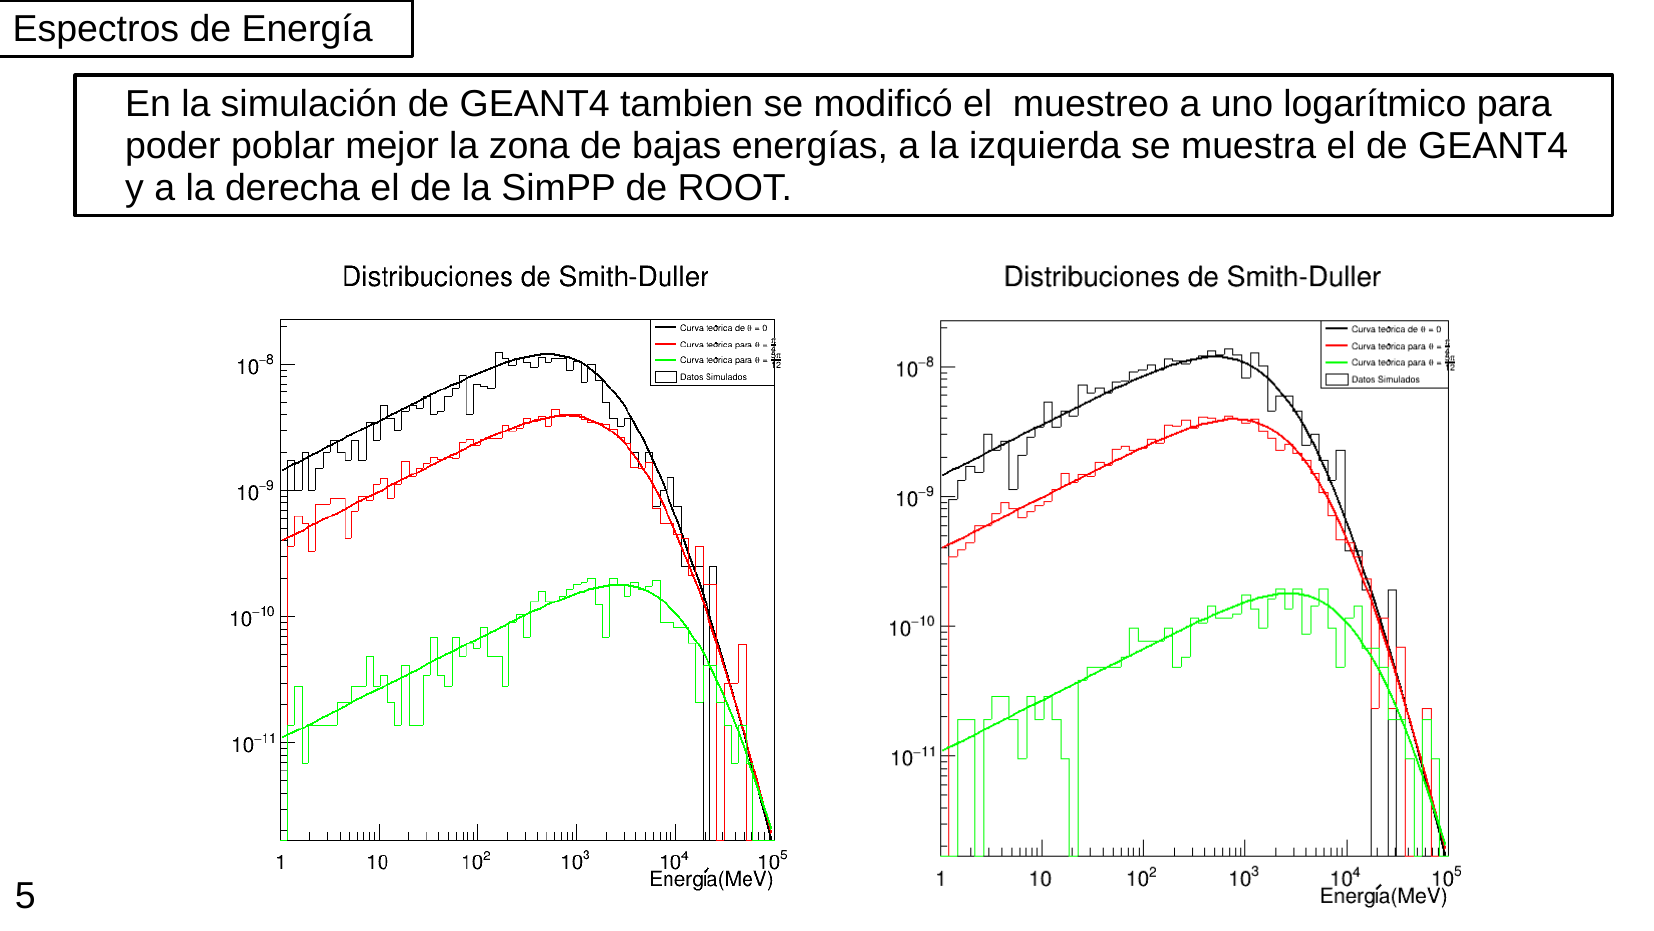

Espectros de Energía
En la simulación de GEANT4 tambien se modificó el muestreo a uno logarítmico para poder poblar mejor la zona de bajas energías, a la izquierda se muestra el de GEANT4 y a la derecha el de la SimPP de ROOT.